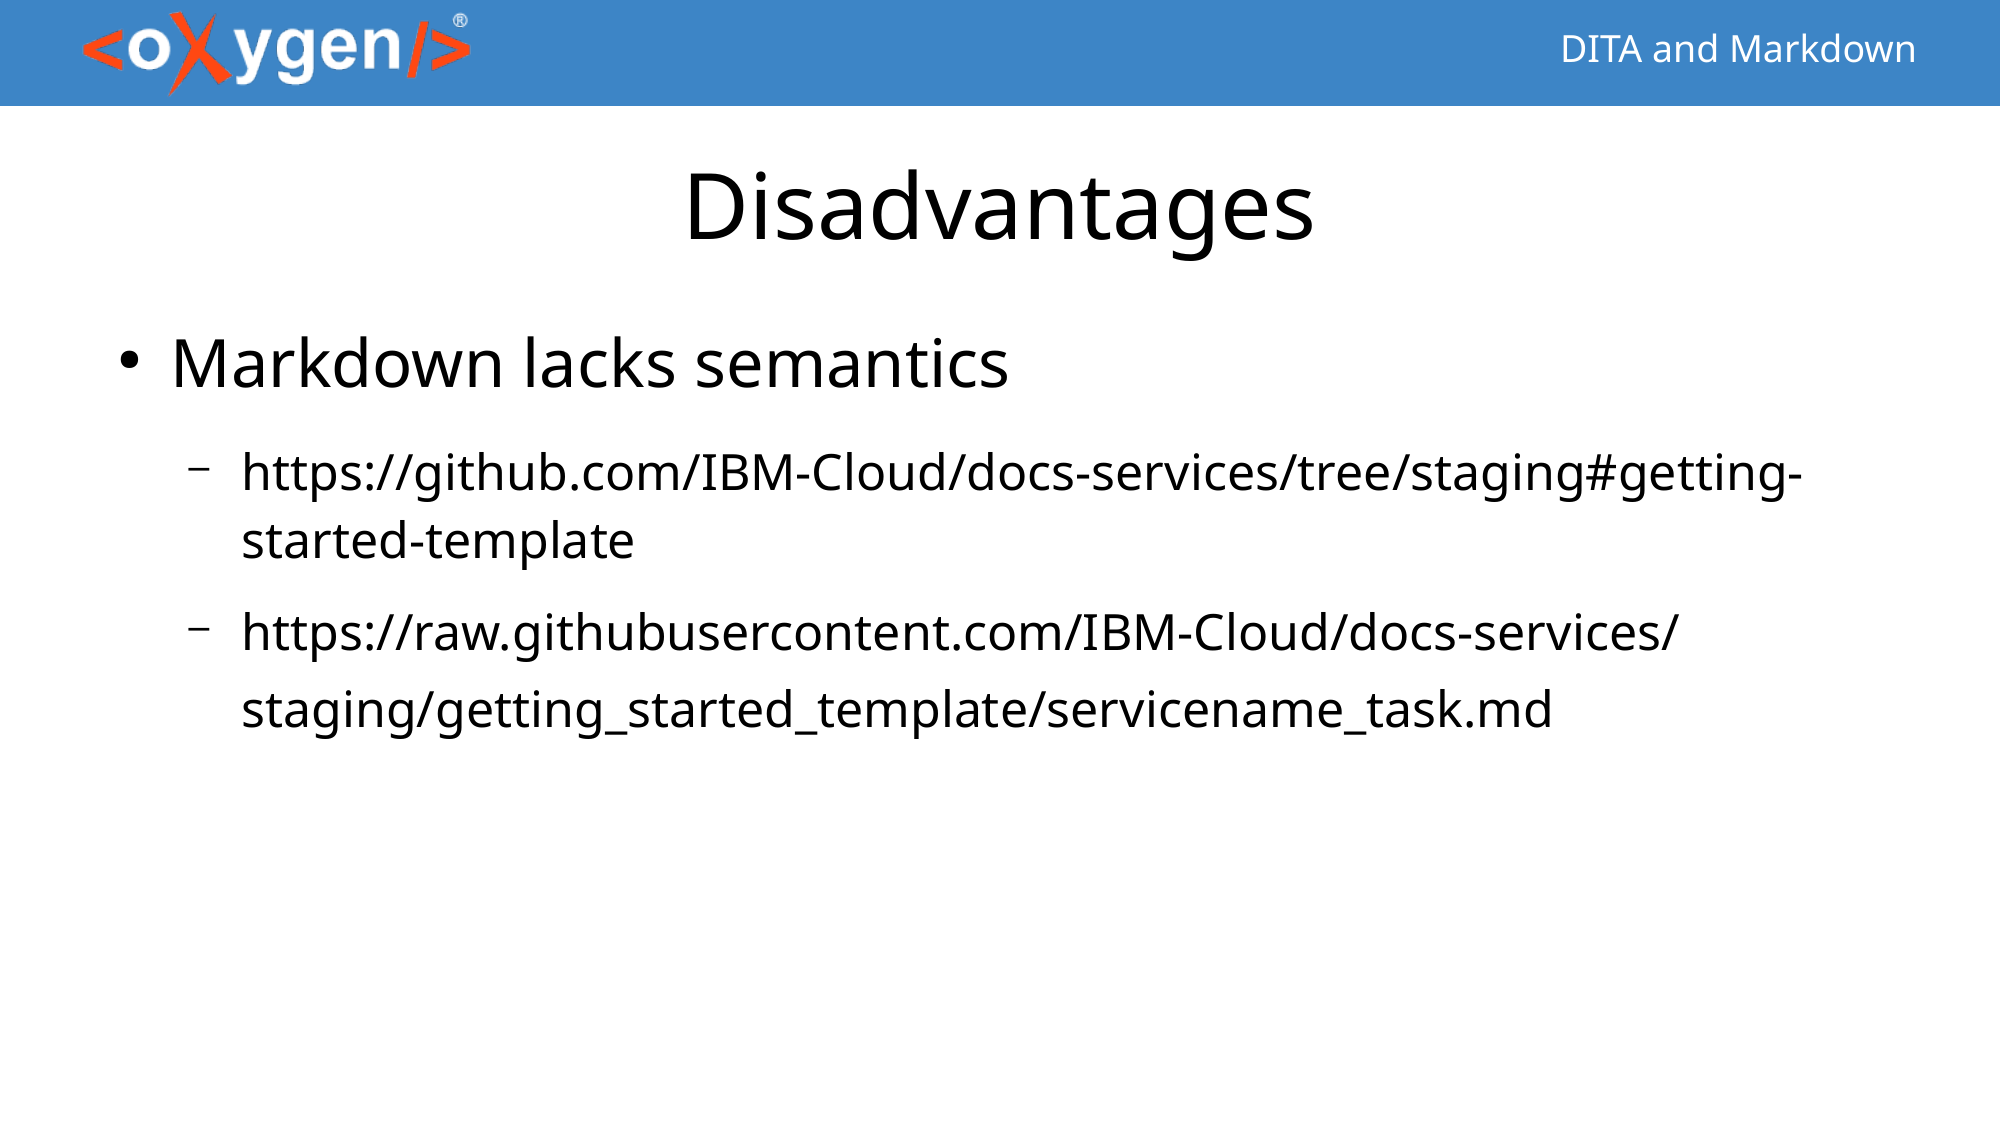

Disadvantages
# Markdown lacks semantics
https://github.com/IBM-Cloud/docs-services/tree/staging#getting-started-template
https://raw.githubusercontent.com/IBM-Cloud/docs-services/staging/getting_started_template/servicename_task.md